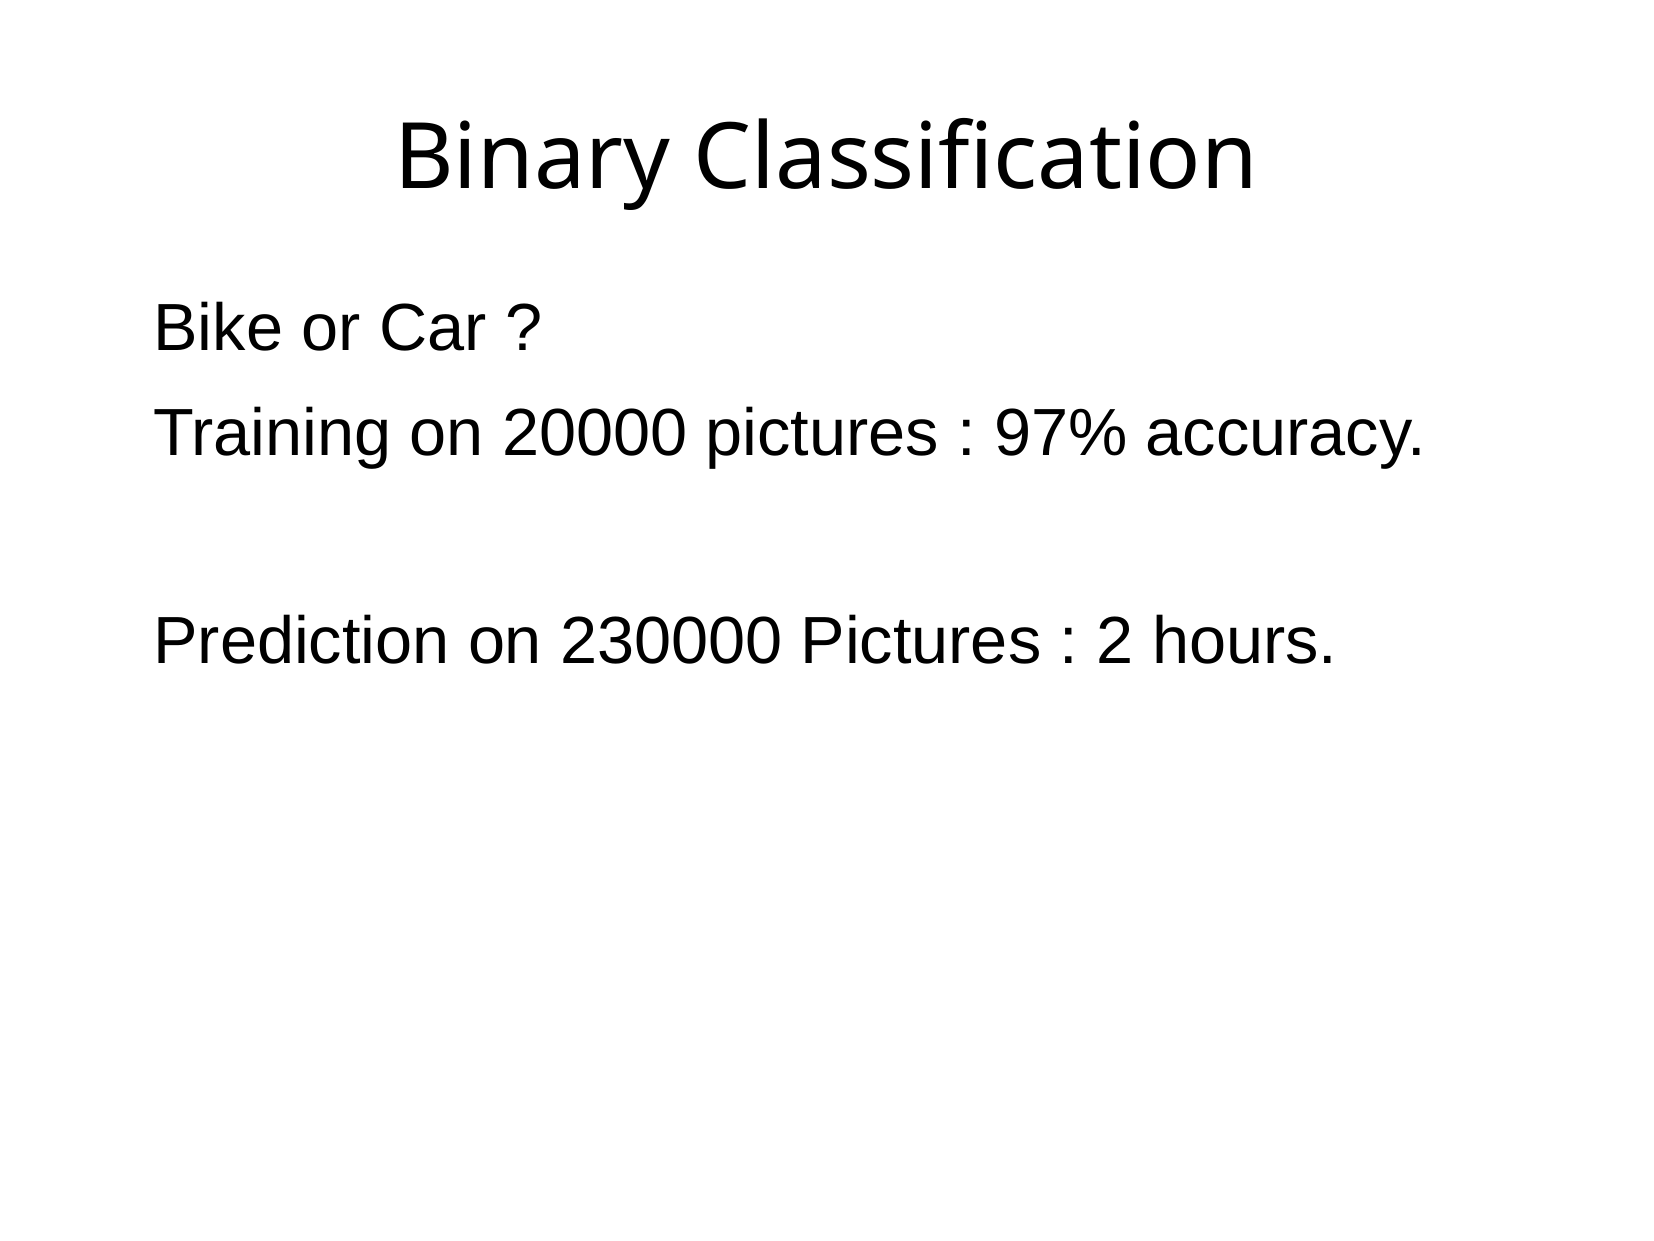

# Binary Classification
Bike or Car ?
Training on 20000 pictures : 97% accuracy.
Prediction on 230000 Pictures : 2 hours.